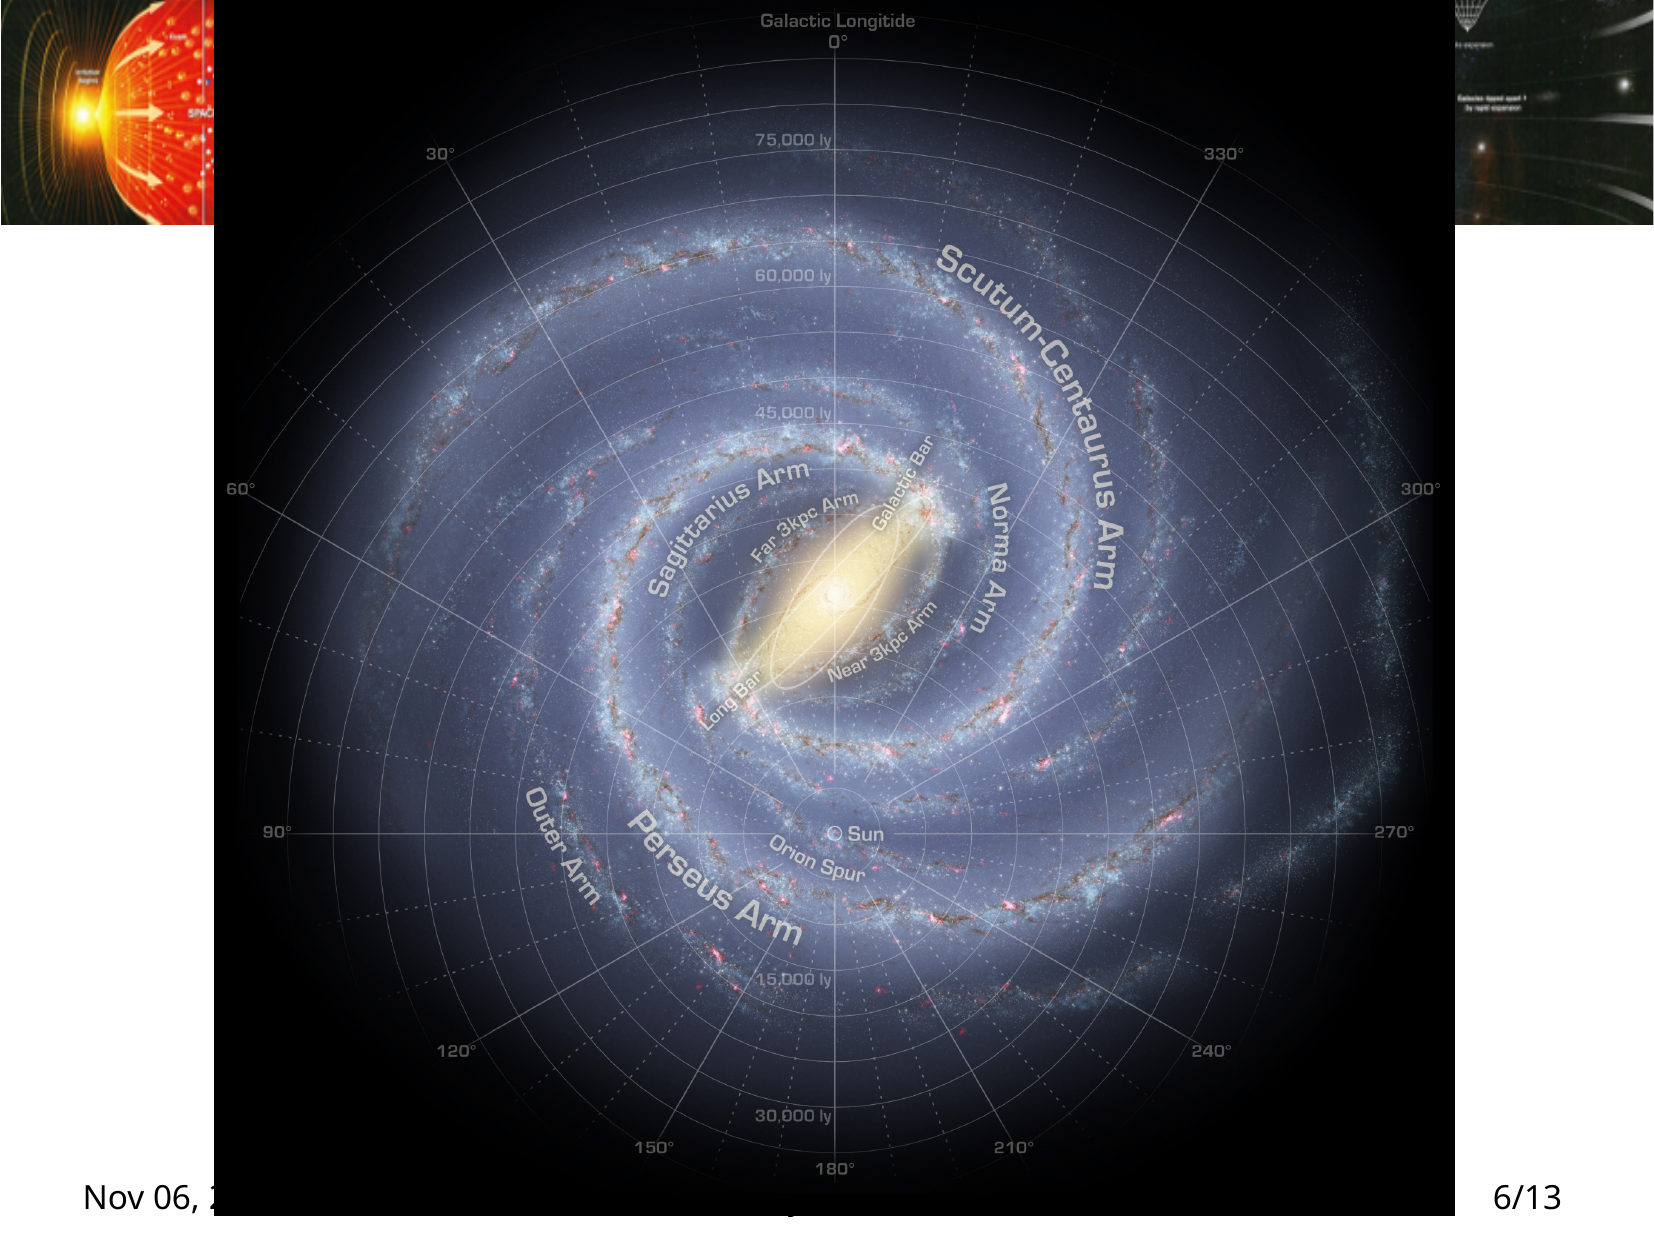

Nov 06, 2019
H. Asorey - IPAC 2019
6